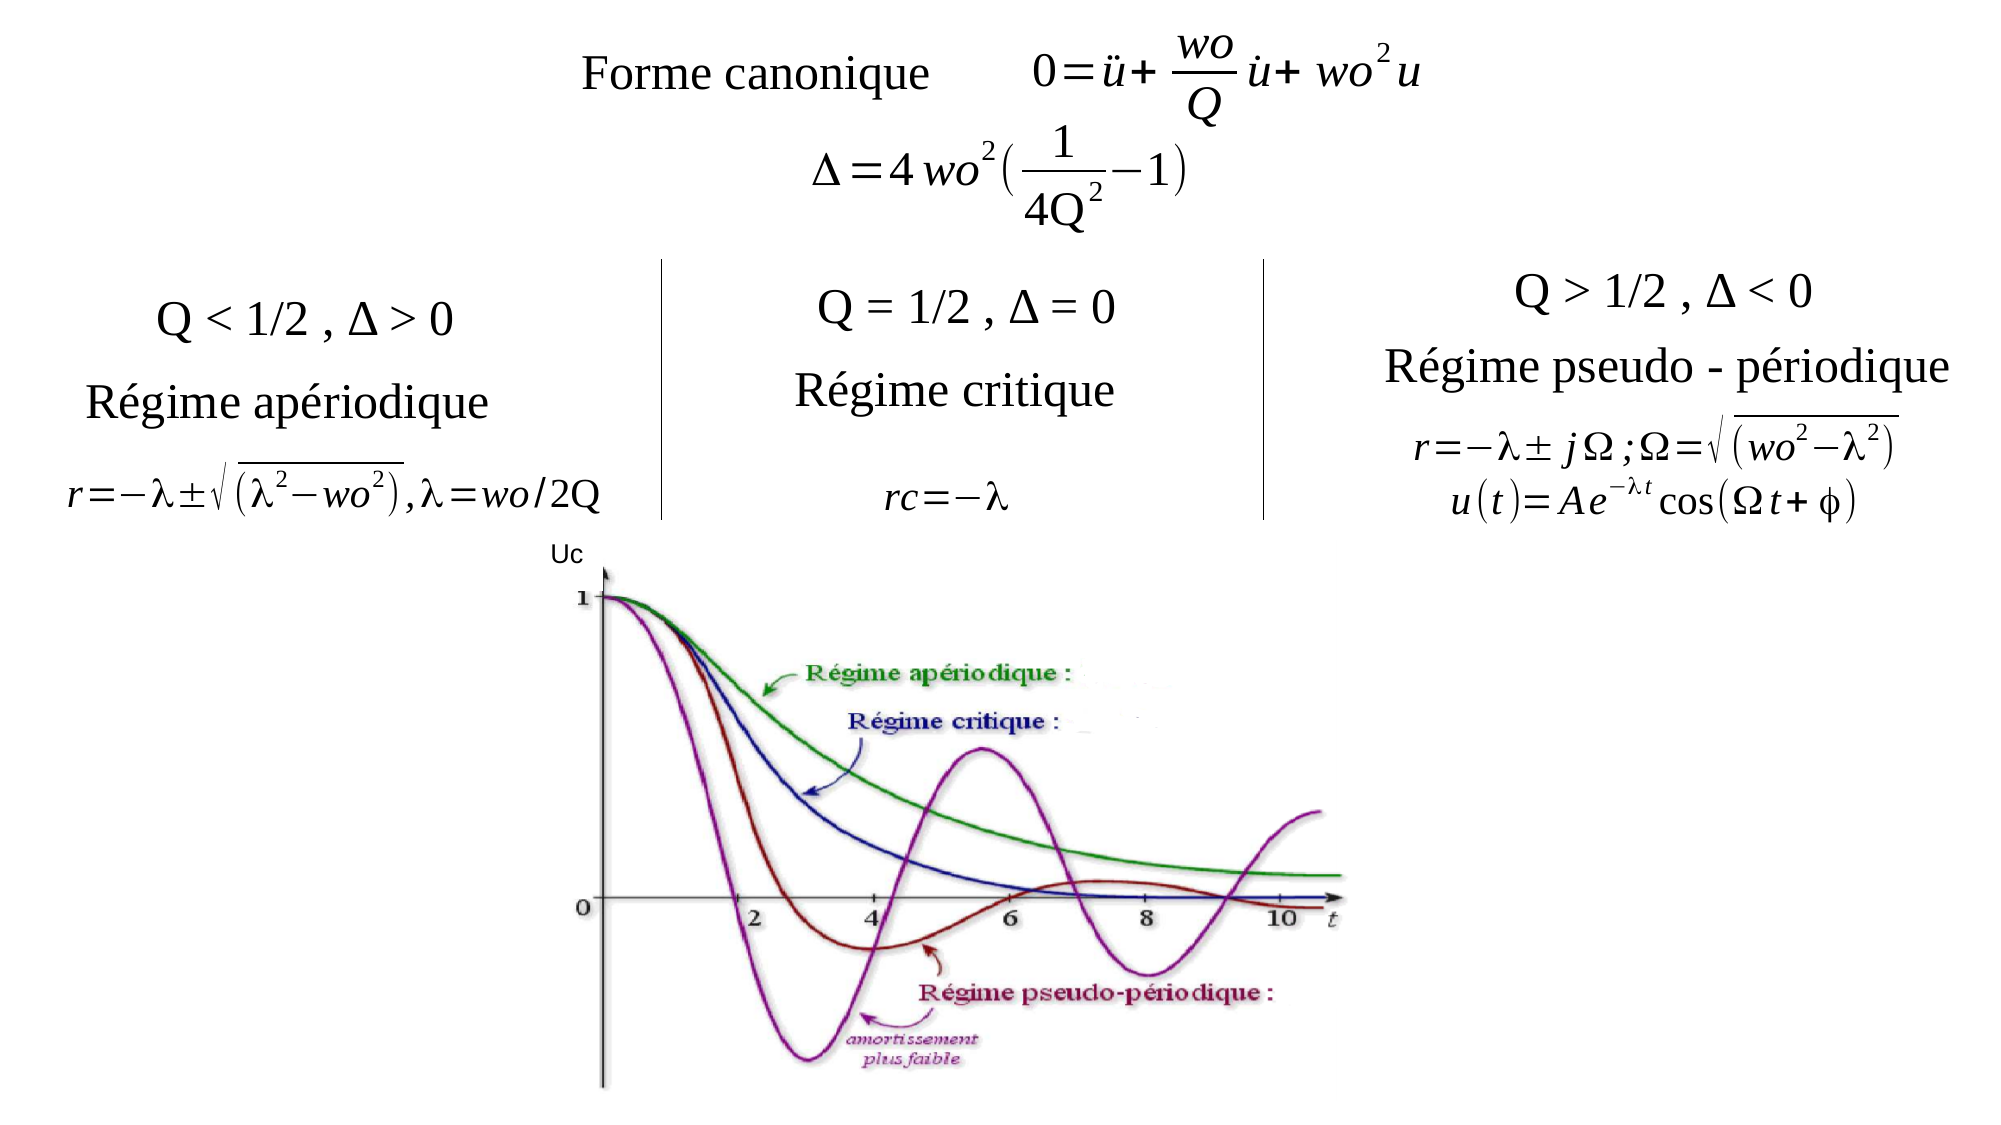

Forme canonique
Q > 1/2 , Δ < 0
Q = 1/2 , Δ = 0
Q < 1/2 , Δ > 0
Régime pseudo - périodique
Régime critique
Régime apériodique
Uc